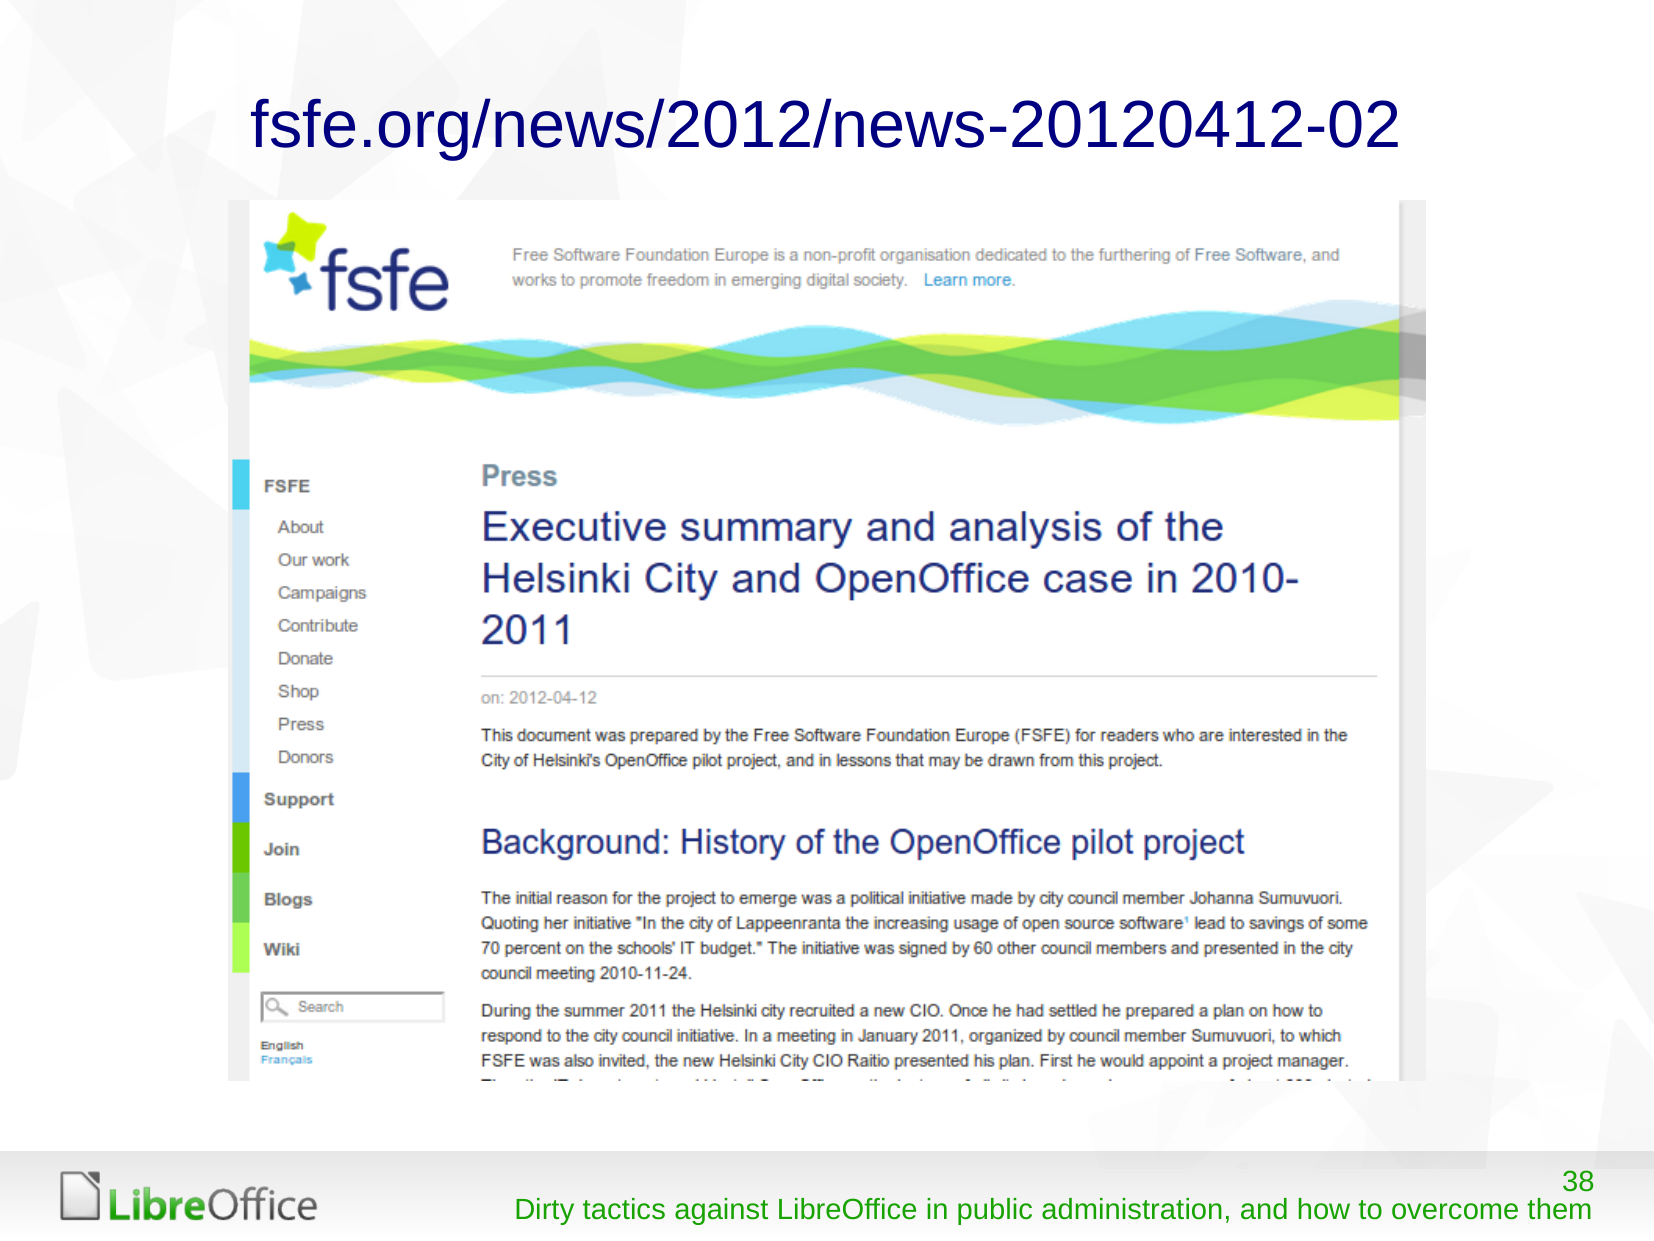

# fsfe.org/news/2012/news-20120412-02
38
Dirty tactics against LibreOffice in public administration, and how to overcome them